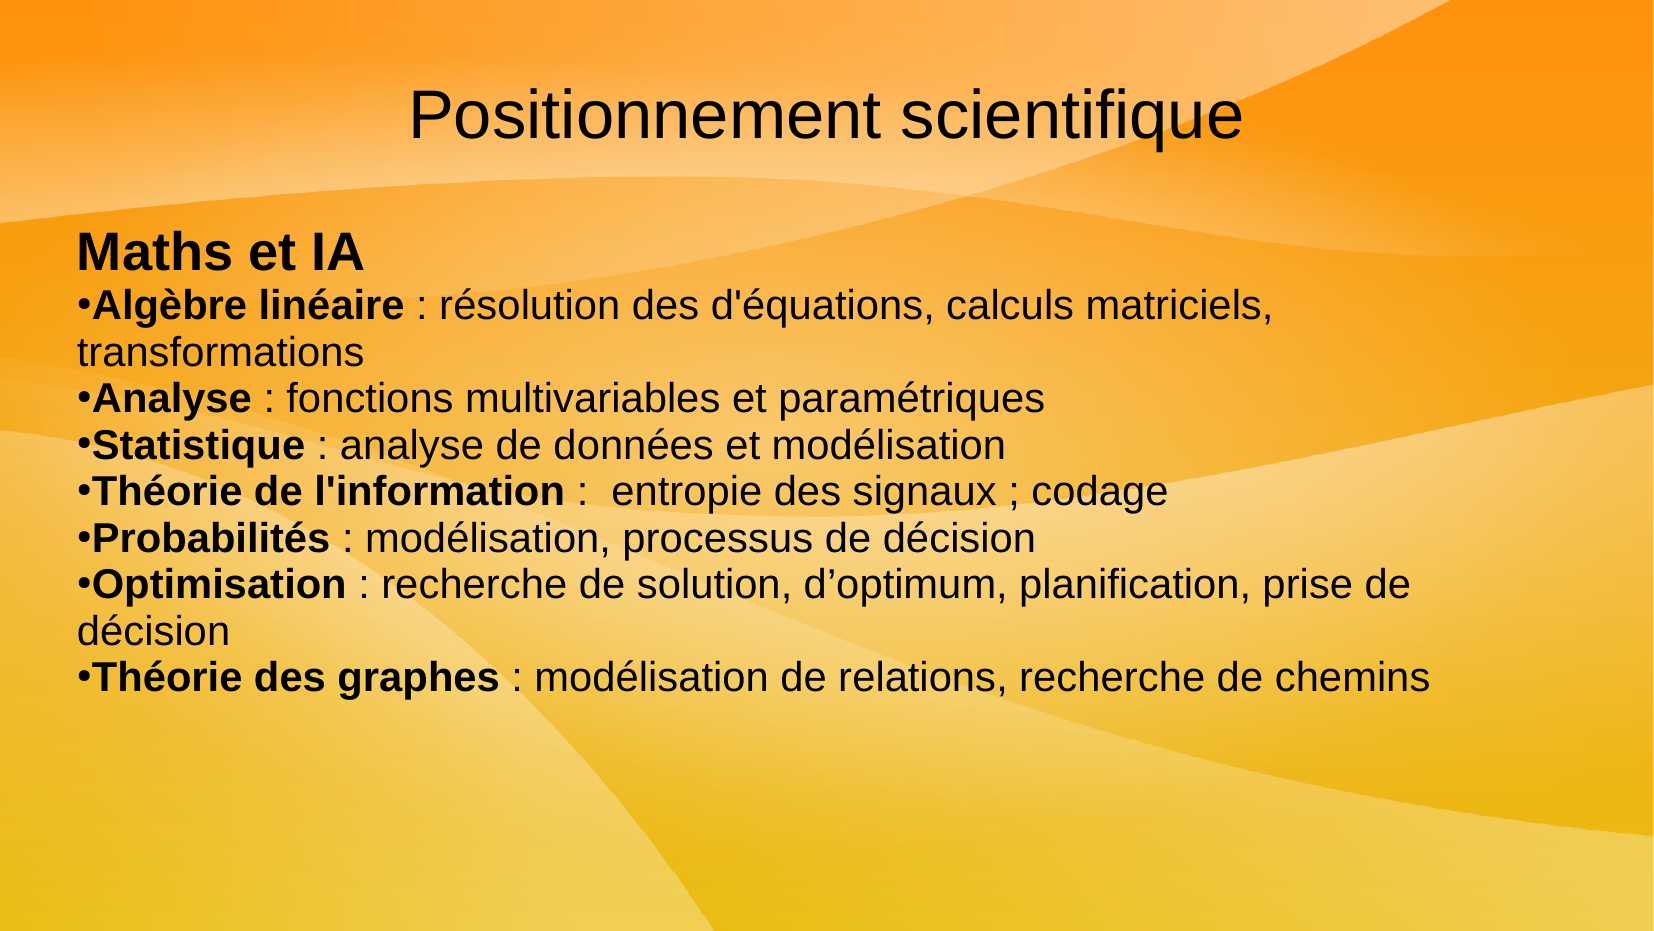

# Positionnement scientifique
Maths et IA
Algèbre linéaire : résolution des d'équations, calculs matriciels, transformations
Analyse : fonctions multivariables et paramétriques
Statistique : analyse de données et modélisation
Théorie de l'information : entropie des signaux ; codage
Probabilités : modélisation, processus de décision
Optimisation : recherche de solution, d’optimum, planification, prise de décision
Théorie des graphes : modélisation de relations, recherche de chemins